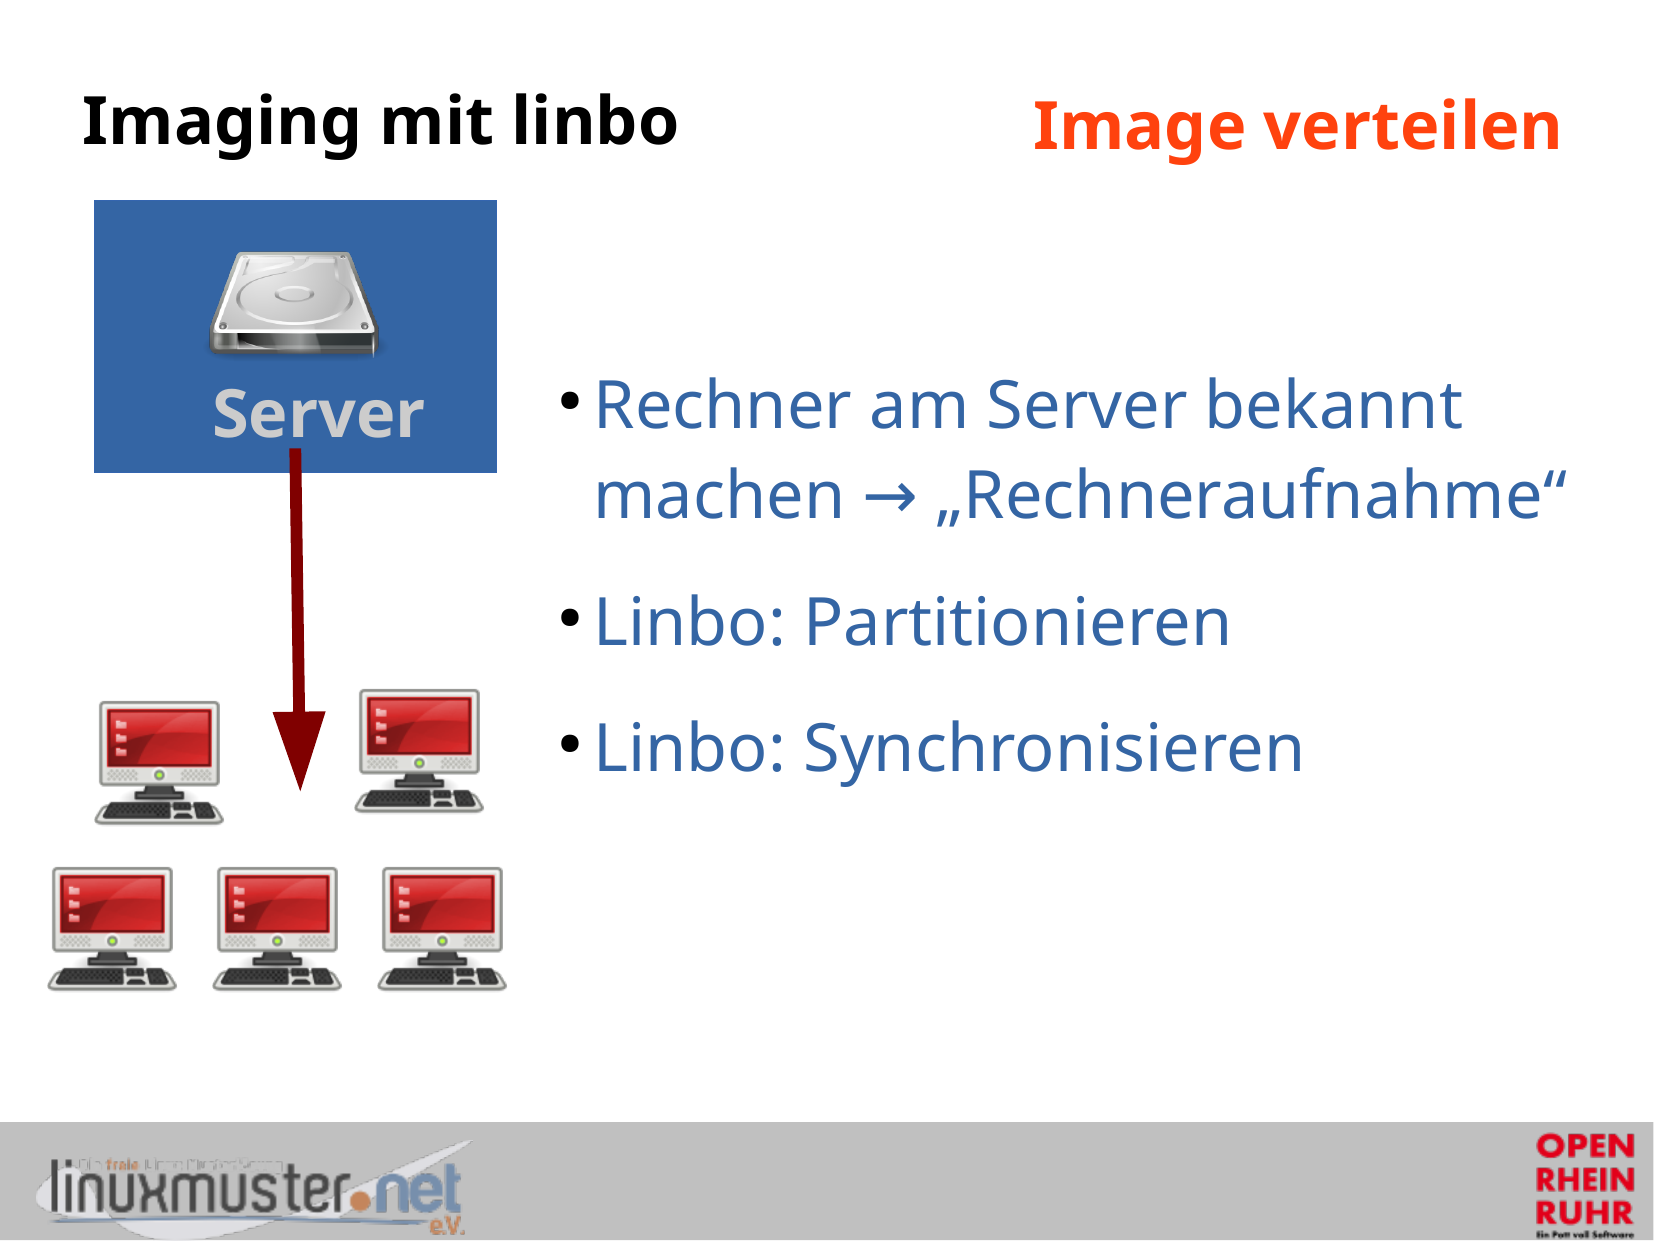

# Imaging mit linbo
Image verteilen
Rechner am Server bekannt machen → „Rechneraufnahme“
Linbo: Partitionieren
Linbo: Synchronisieren
Server